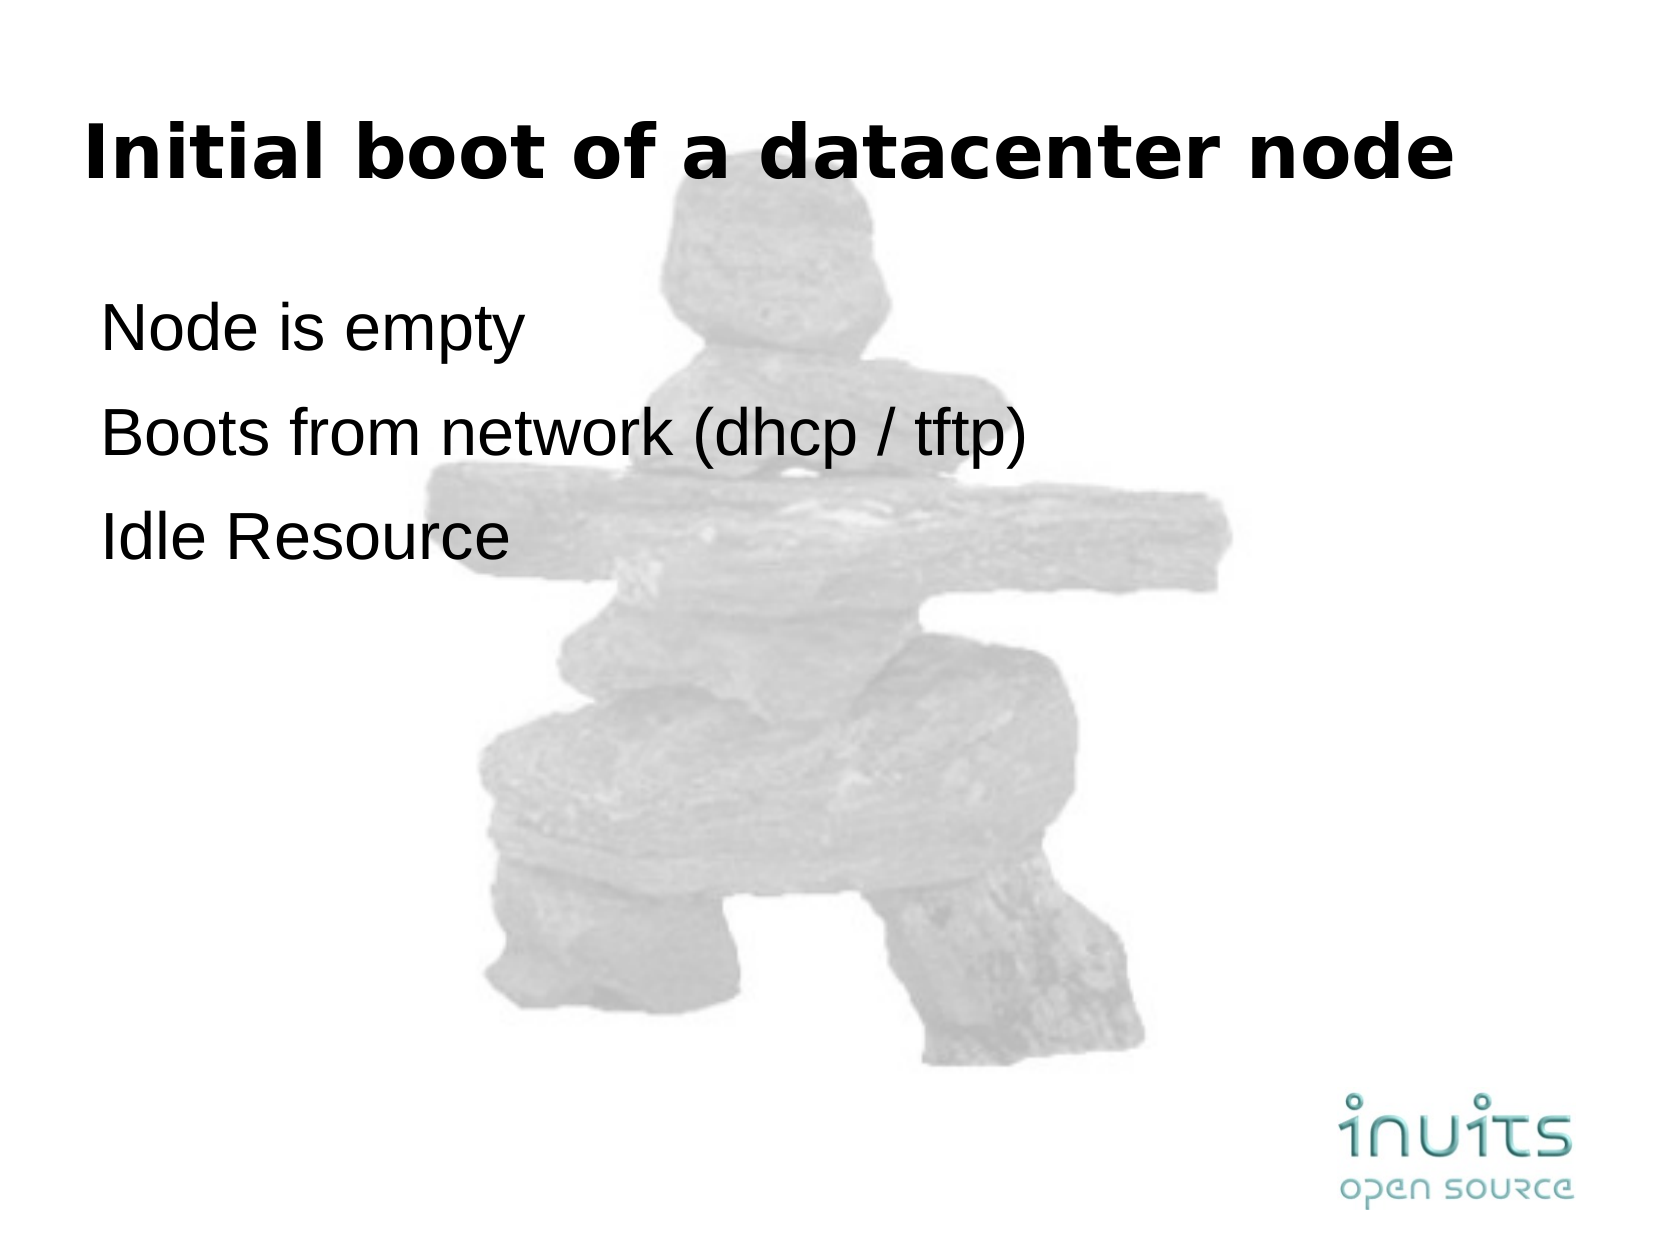

# Initial boot of a datacenter node
Node is empty
Boots from network (dhcp / tftp)
Idle Resource